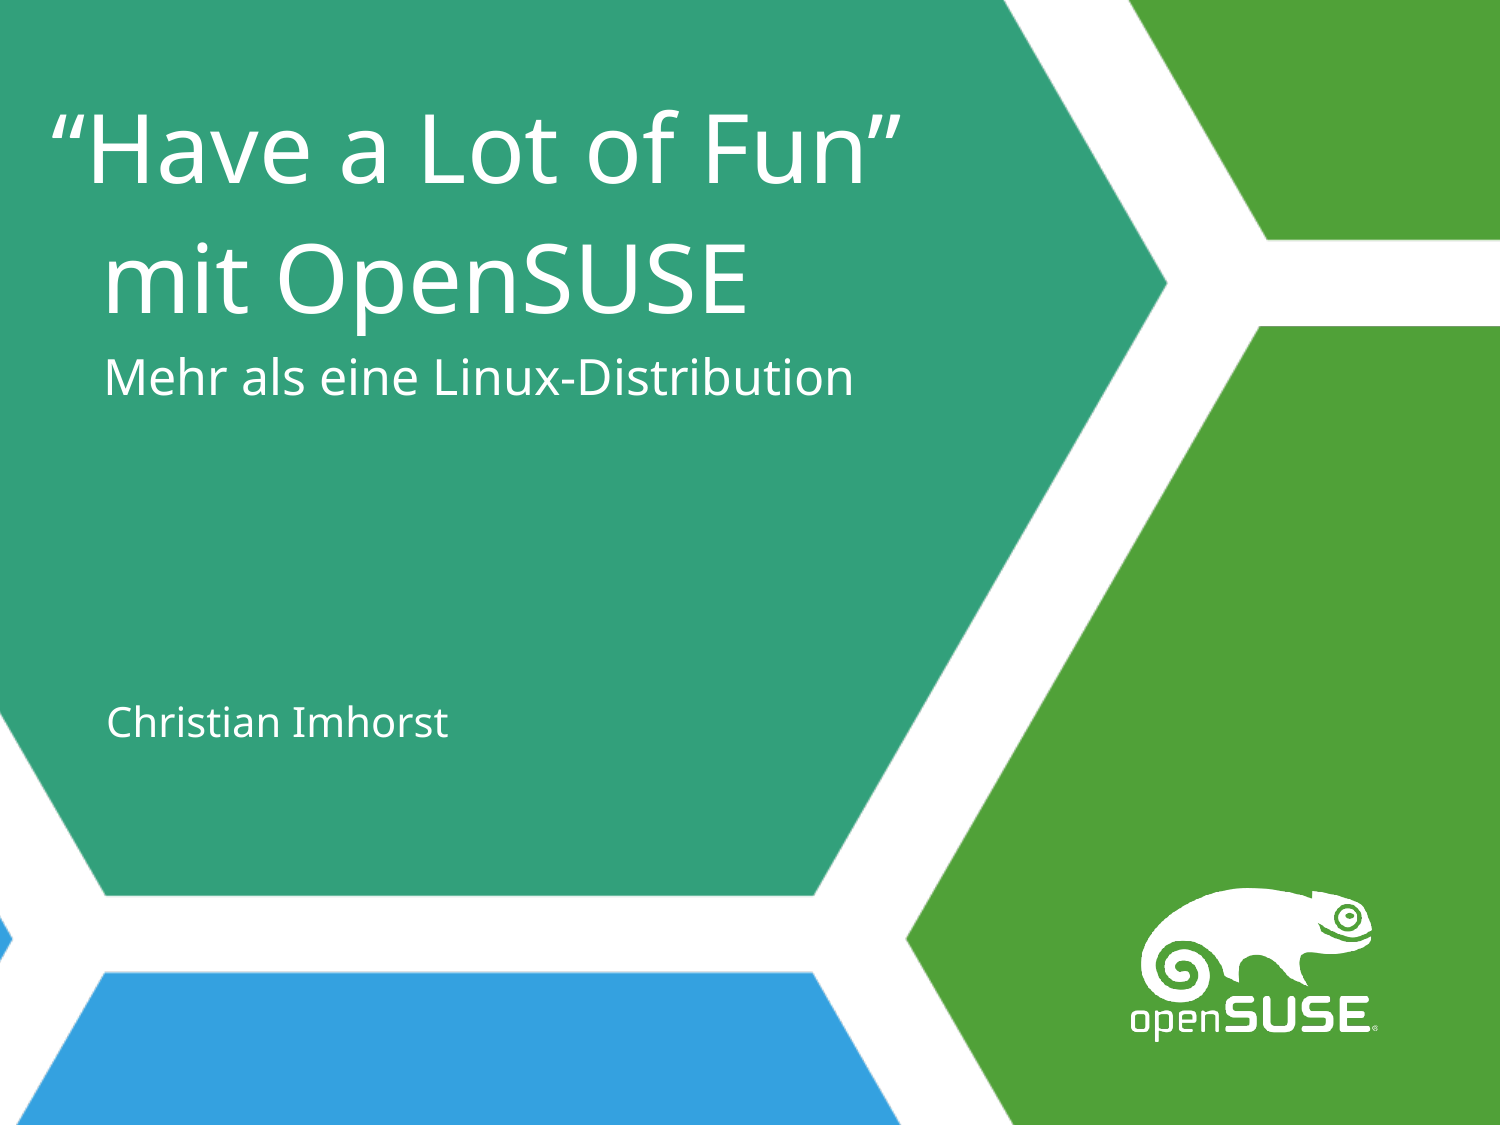

# “Have a Lot of Fun” mit OpenSUSE Mehr als eine Linux-Distribution
Christian Imhorst